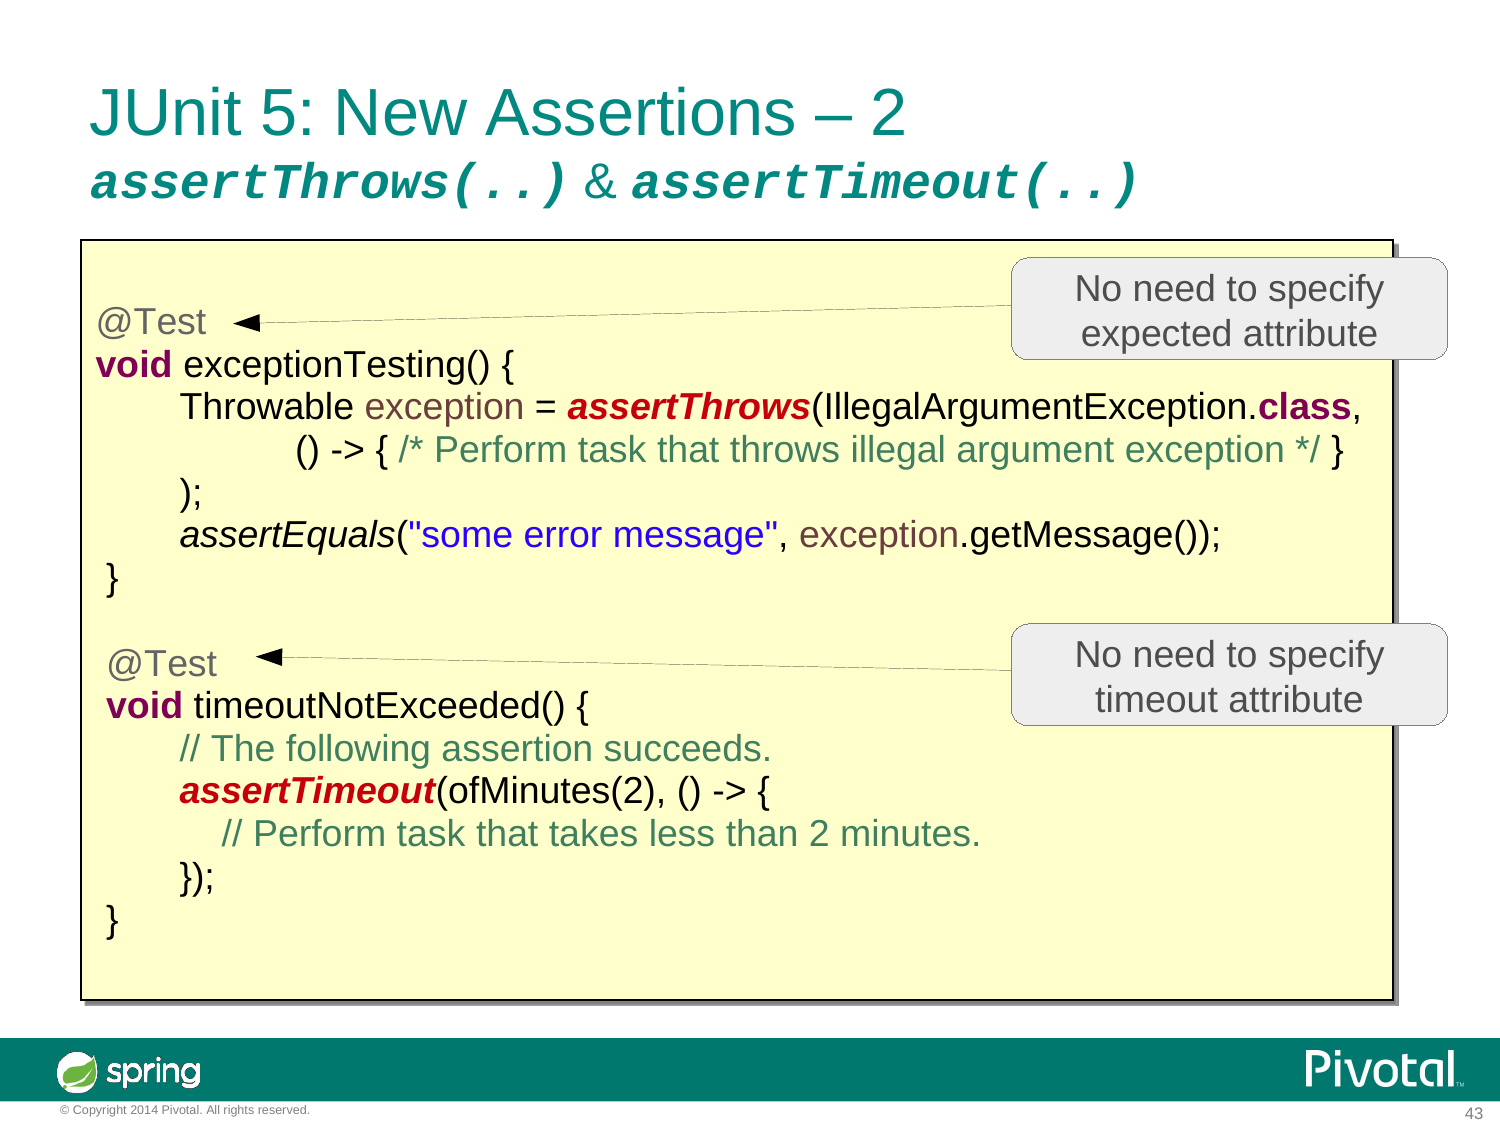

# JUnit 5: New Assertions – 2 assertThrows(..) & assertTimeout(..)
@Test
void exceptionTesting() {
 Throwable exception = assertThrows(IllegalArgumentException.class,
 () -> { /* Perform task that throws illegal argument exception */ }
 );
 assertEquals("some error message", exception.getMessage());
 }
 @Test
 void timeoutNotExceeded() {
 // The following assertion succeeds.
 assertTimeout(ofMinutes(2), () -> {
 // Perform task that takes less than 2 minutes.
 });
 }
No need to specify
expected attribute
No need to specify
timeout attribute